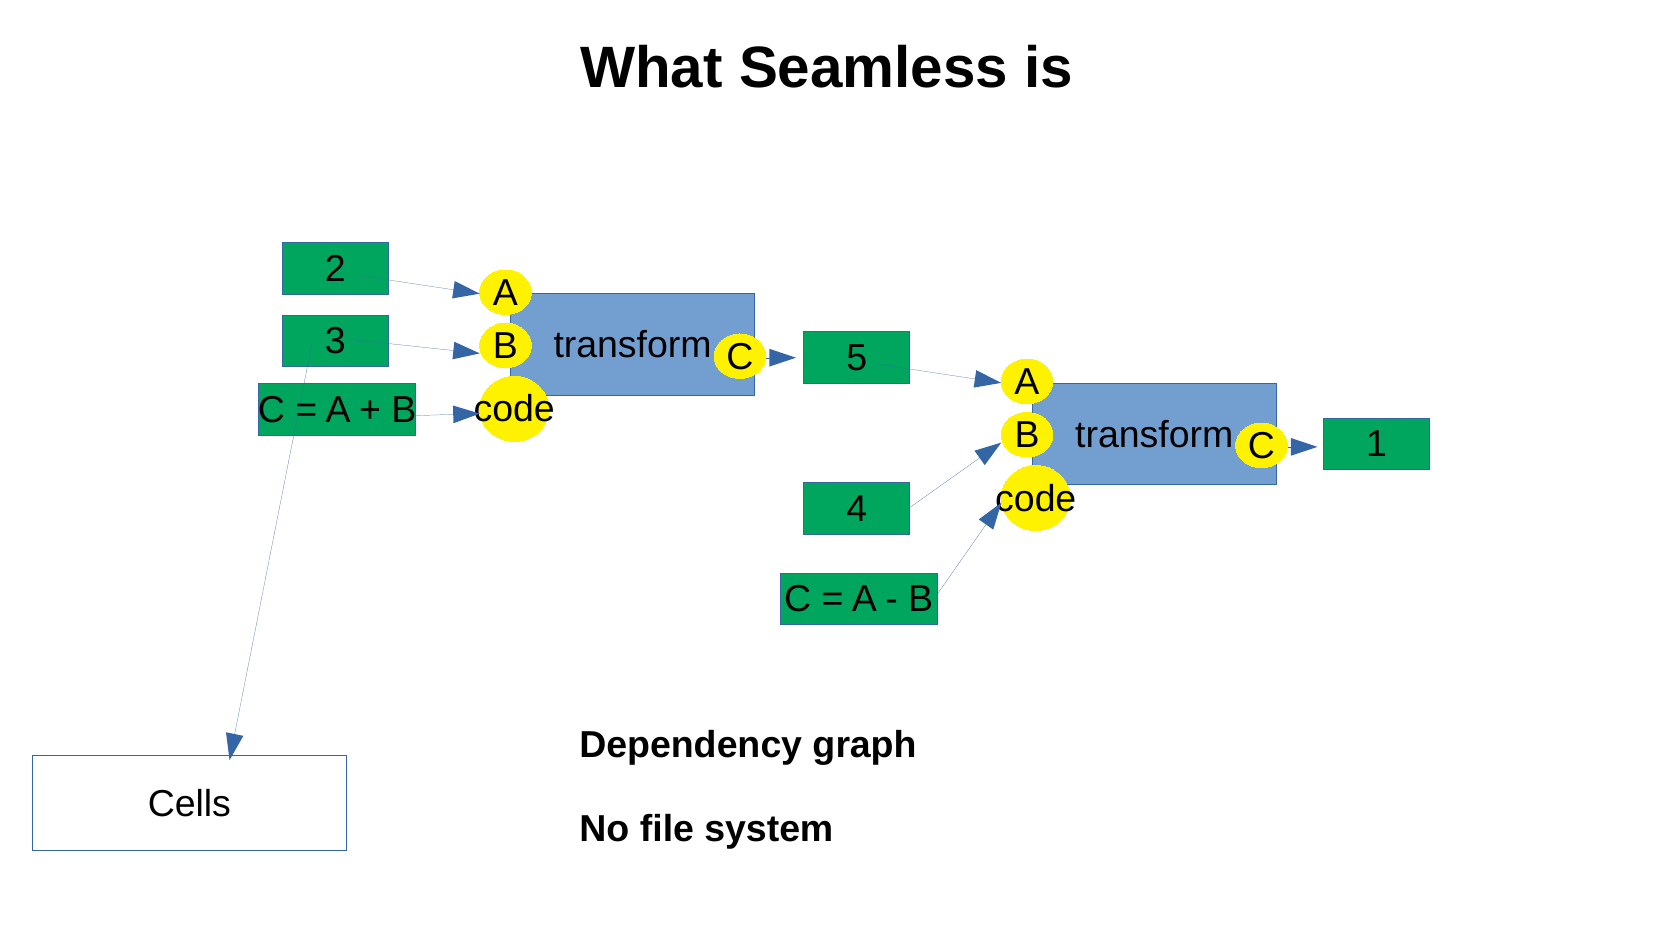

# What Seamless is
2
A
transform
3
B
5
C
A
code
transform
C = A + B
B
1
C
code
4
C = A - B
Dependency graph
No file system
Cells